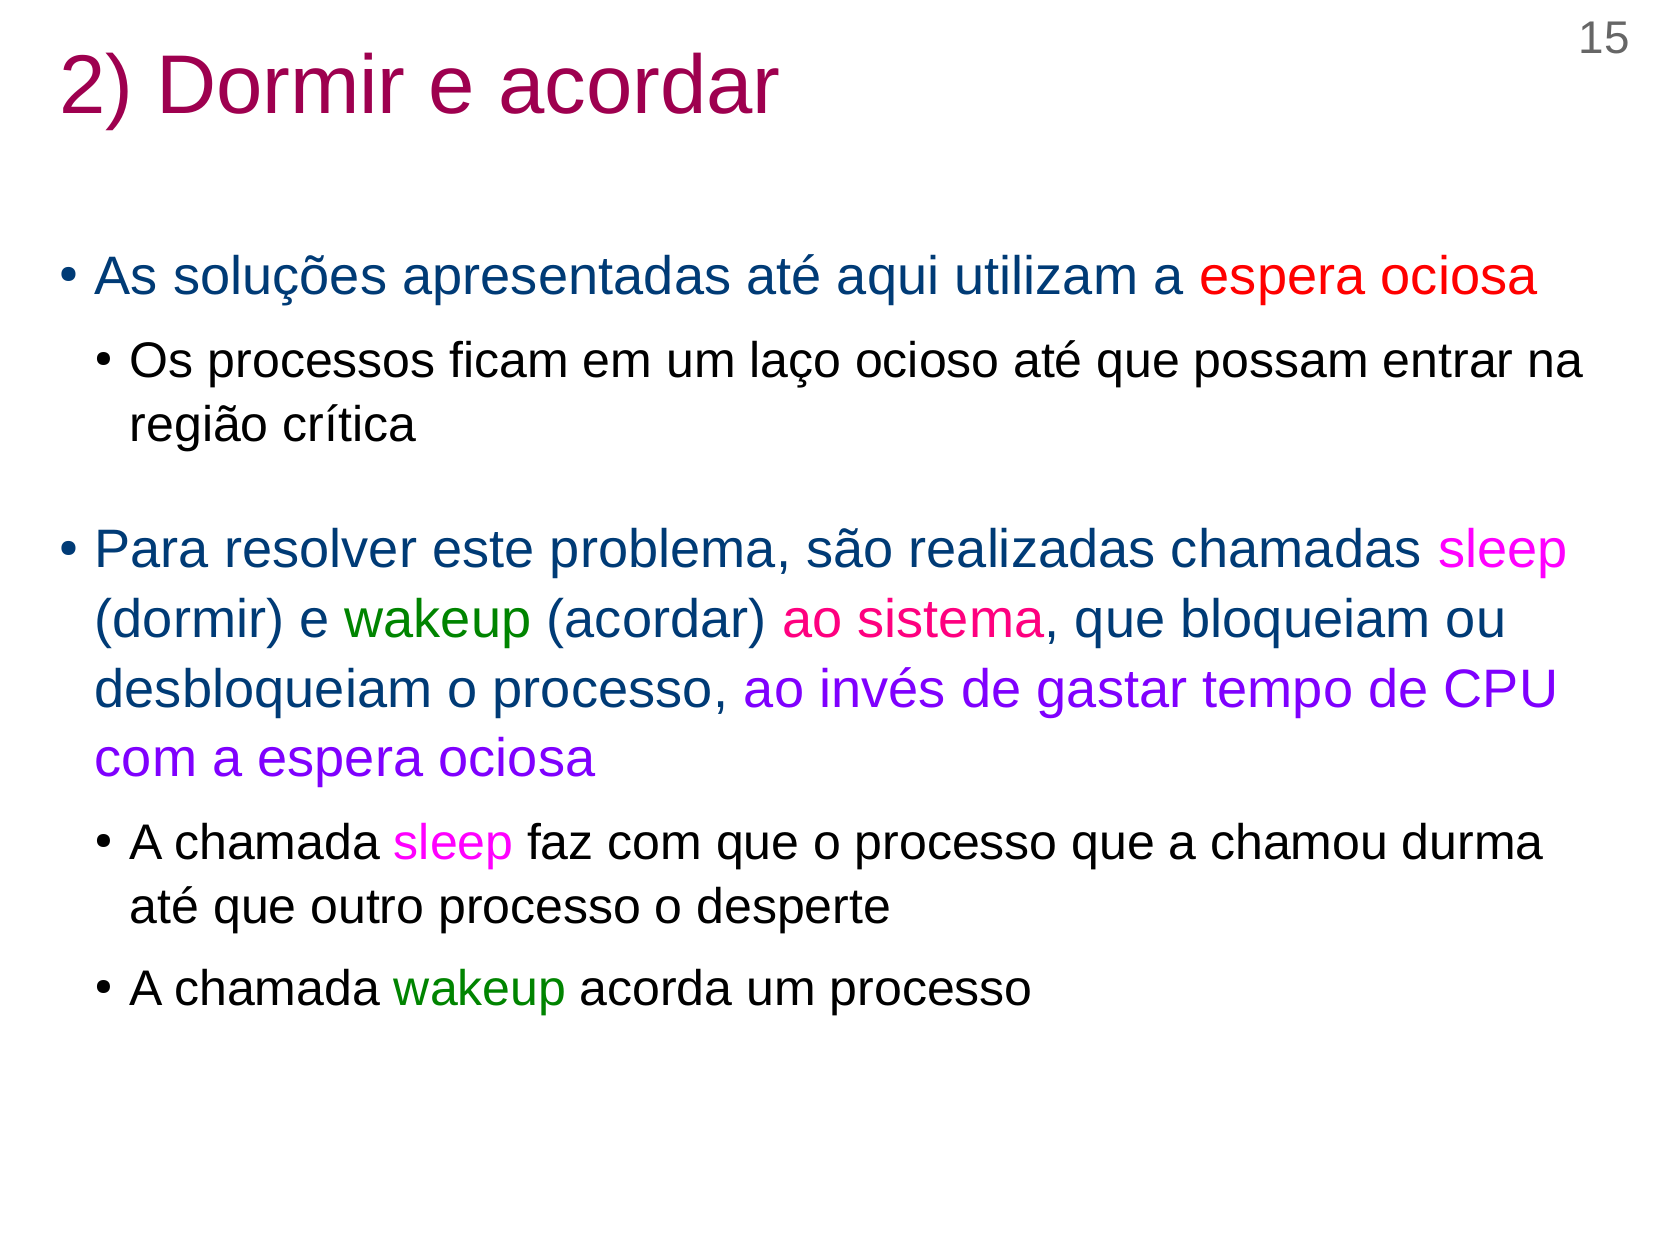

15
# 2) Dormir e acordar
As soluções apresentadas até aqui utilizam a espera ociosa
Os processos ficam em um laço ocioso até que possam entrar na região crítica
Para resolver este problema, são realizadas chamadas sleep (dormir) e wakeup (acordar) ao sistema, que bloqueiam ou desbloqueiam o processo, ao invés de gastar tempo de CPU com a espera ociosa
A chamada sleep faz com que o processo que a chamou durma até que outro processo o desperte
A chamada wakeup acorda um processo